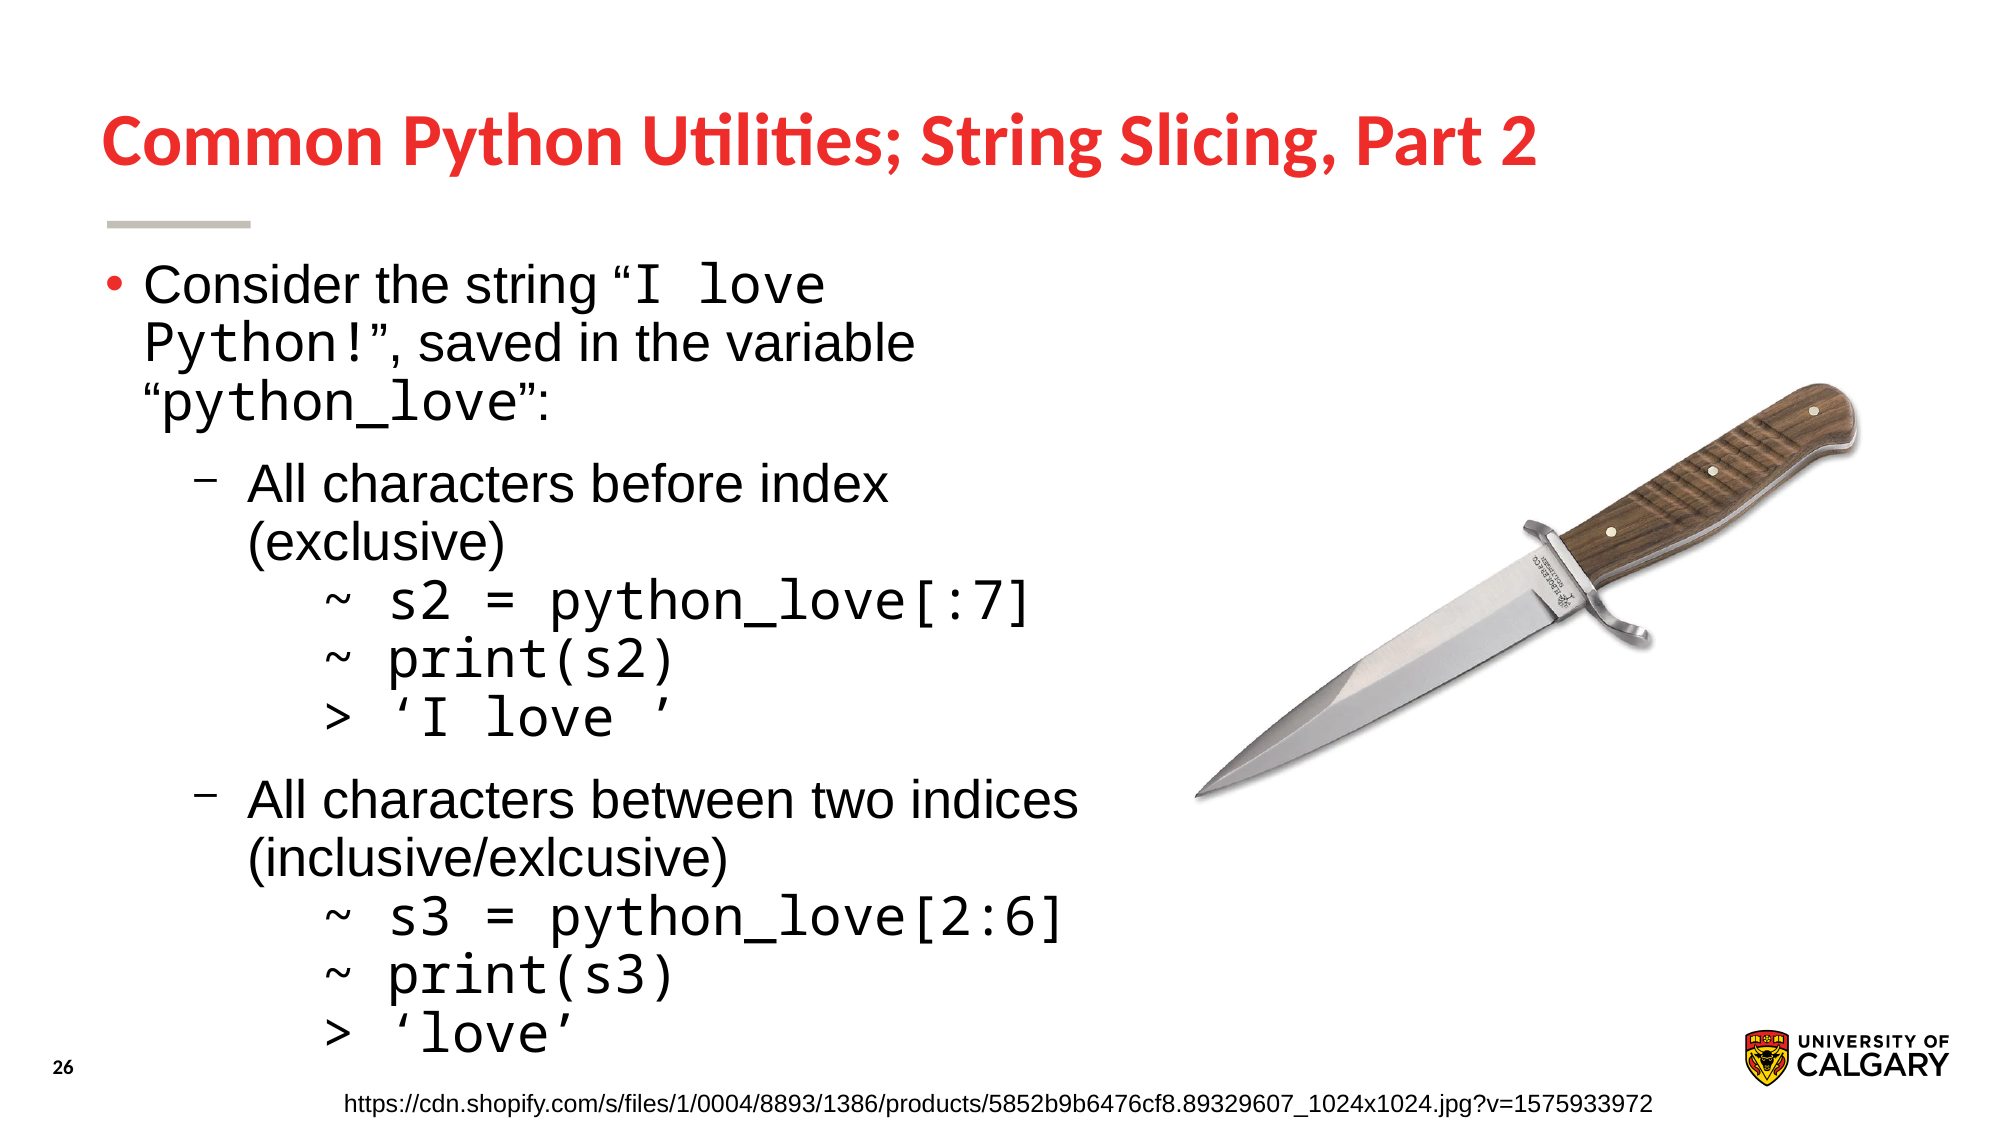

# Common Python Utilities; String Slicing, Part 2
Consider the string “I love Python!”, saved in the variable “python_love”:
All characters before index (exclusive)
	~ s2 = python_love[:7]
	~ print(s2)
	> ‘I love ’
All characters between two indices (inclusive/exlcusive)
	~ s3 = python_love[2:6]
	~ print(s3)
	> ‘love’
https://cdn.shopify.com/s/files/1/0004/8893/1386/products/5852b9b6476cf8.89329607_1024x1024.jpg?v=1575933972